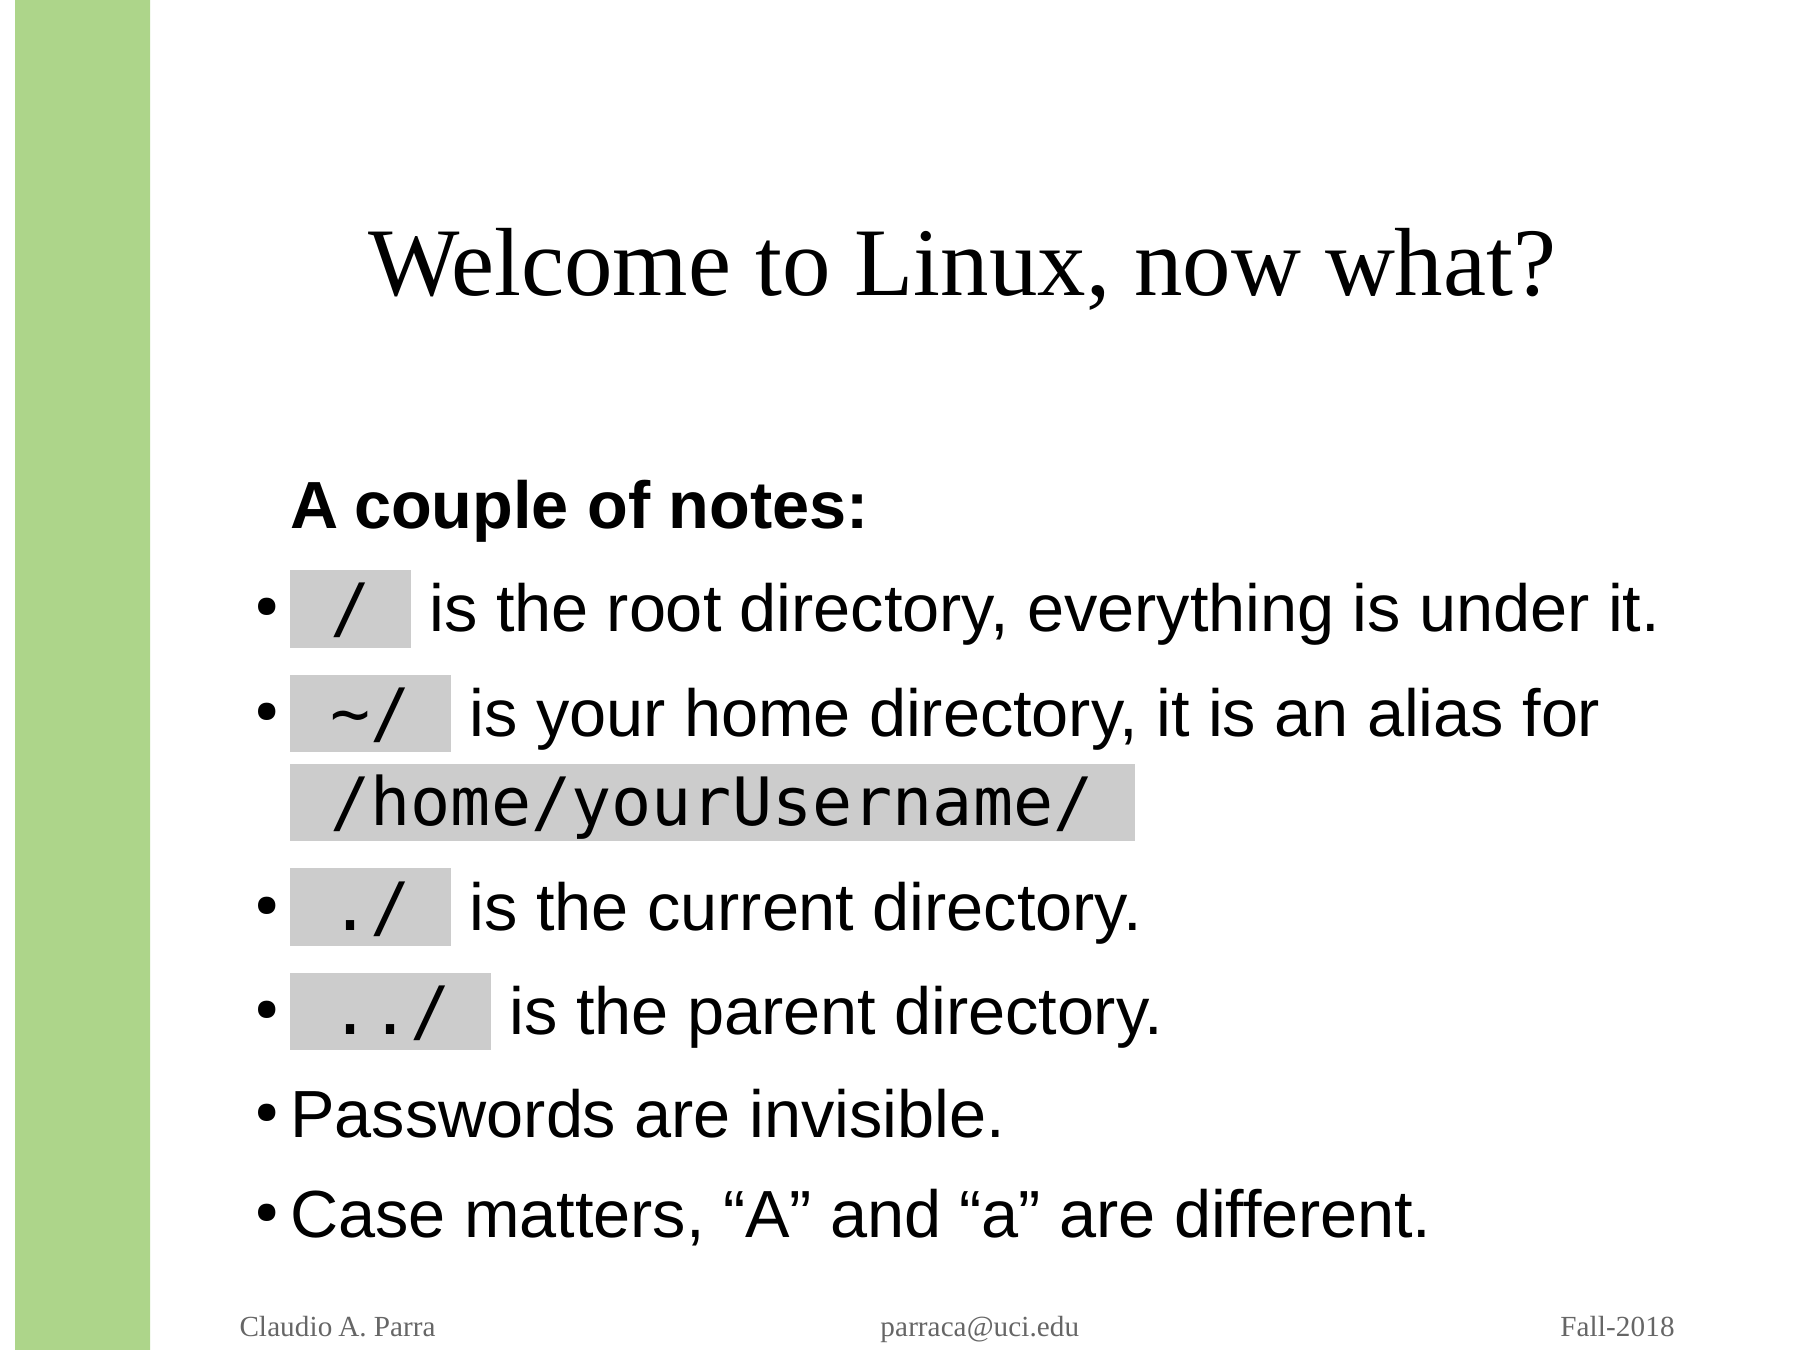

# Welcome to Linux, now what?
A couple of notes:
 / is the root directory, everything is under it.
 ~/ is your home directory, it is an alias for
 /home/yourUsername/
 ./ is the current directory.
 ../ is the parent directory.
Passwords are invisible.
Case matters, “A” and “a” are different.